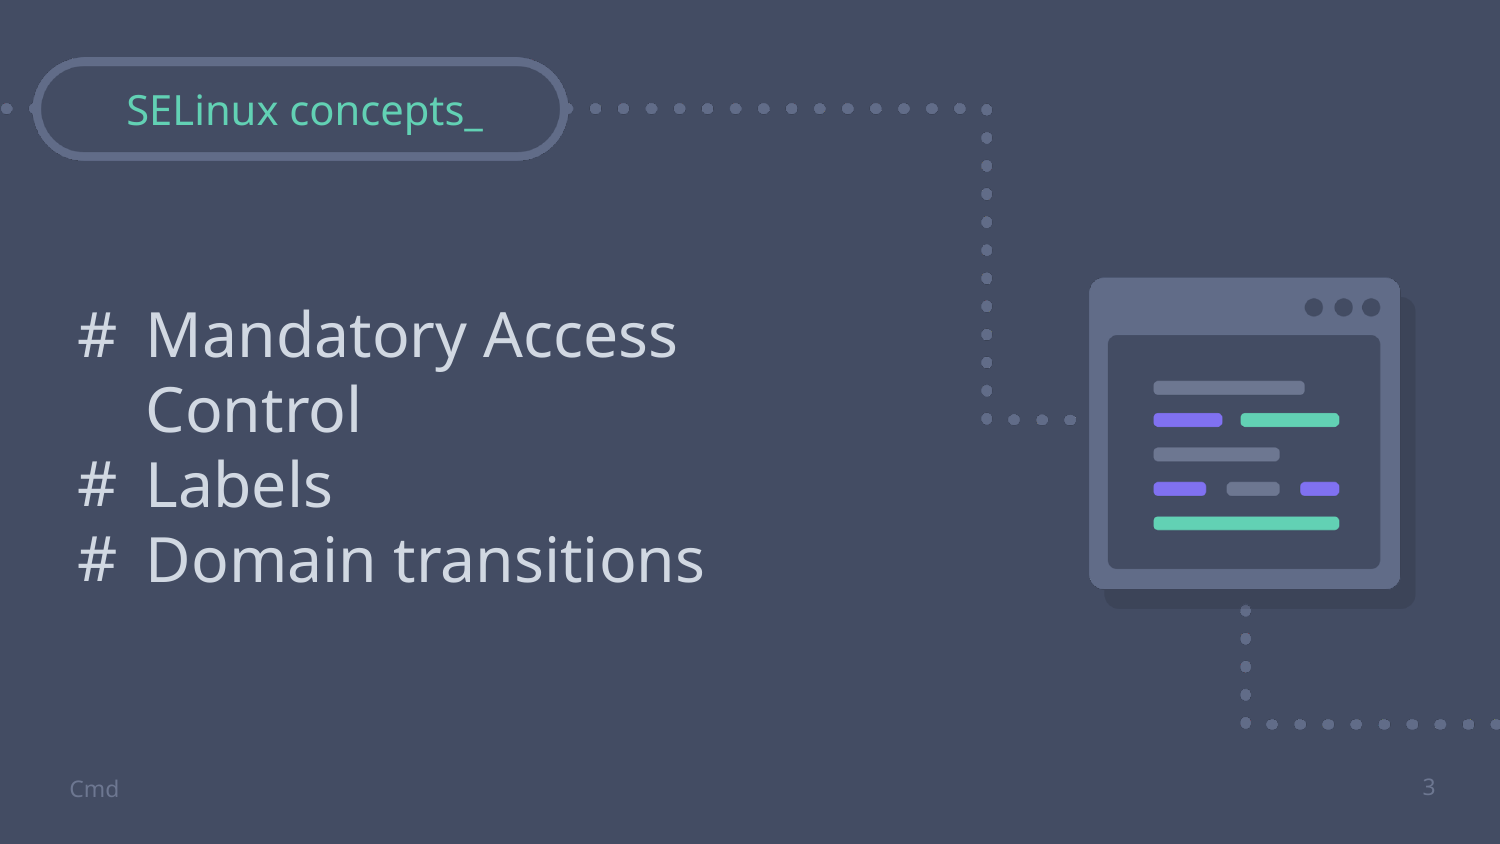

SELinux concepts_
# Mandatory Access Control
Labels
Domain transitions